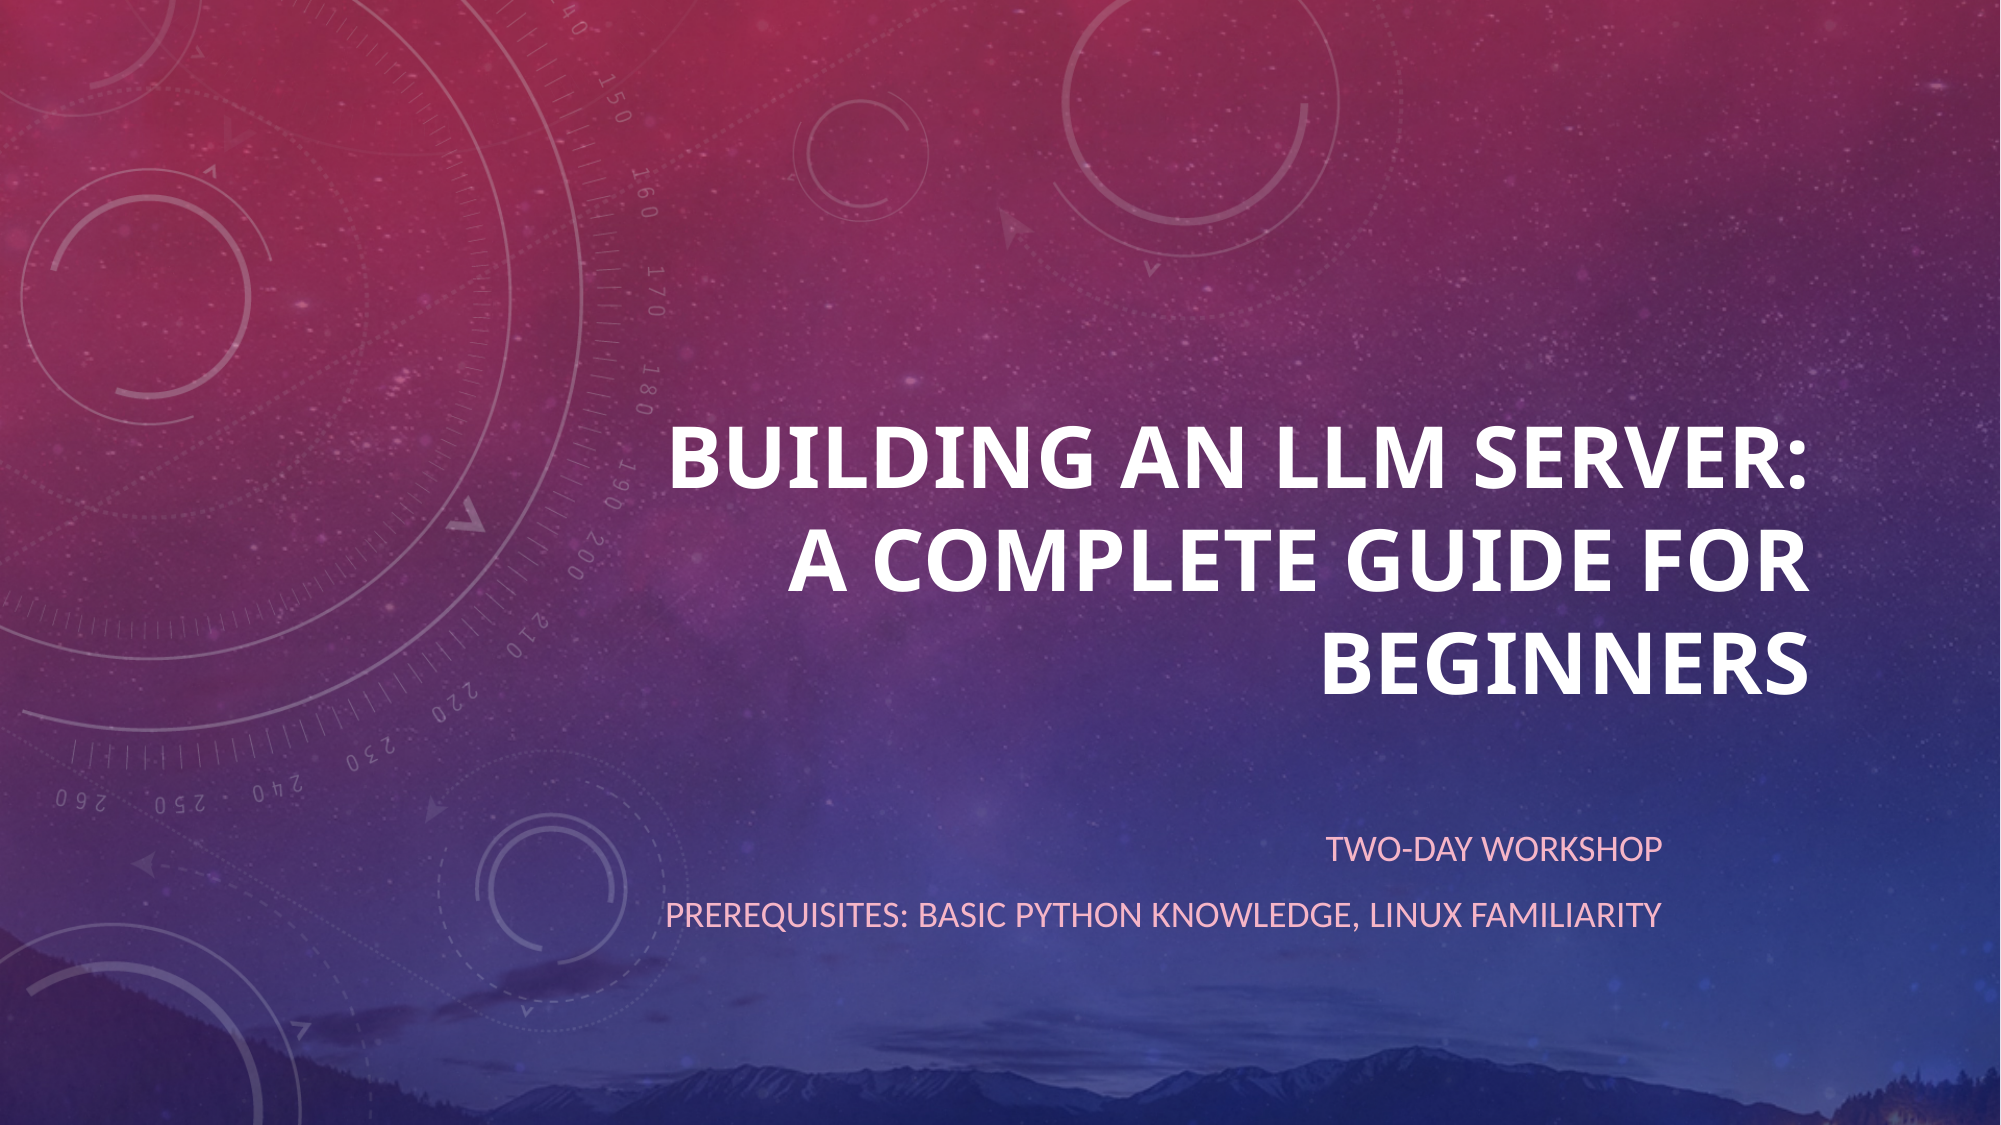

# Building an LLM Server: A Complete Guide for Beginners
Two-Day Workshop
Prerequisites: Basic Python knowledge, Linux familiarity